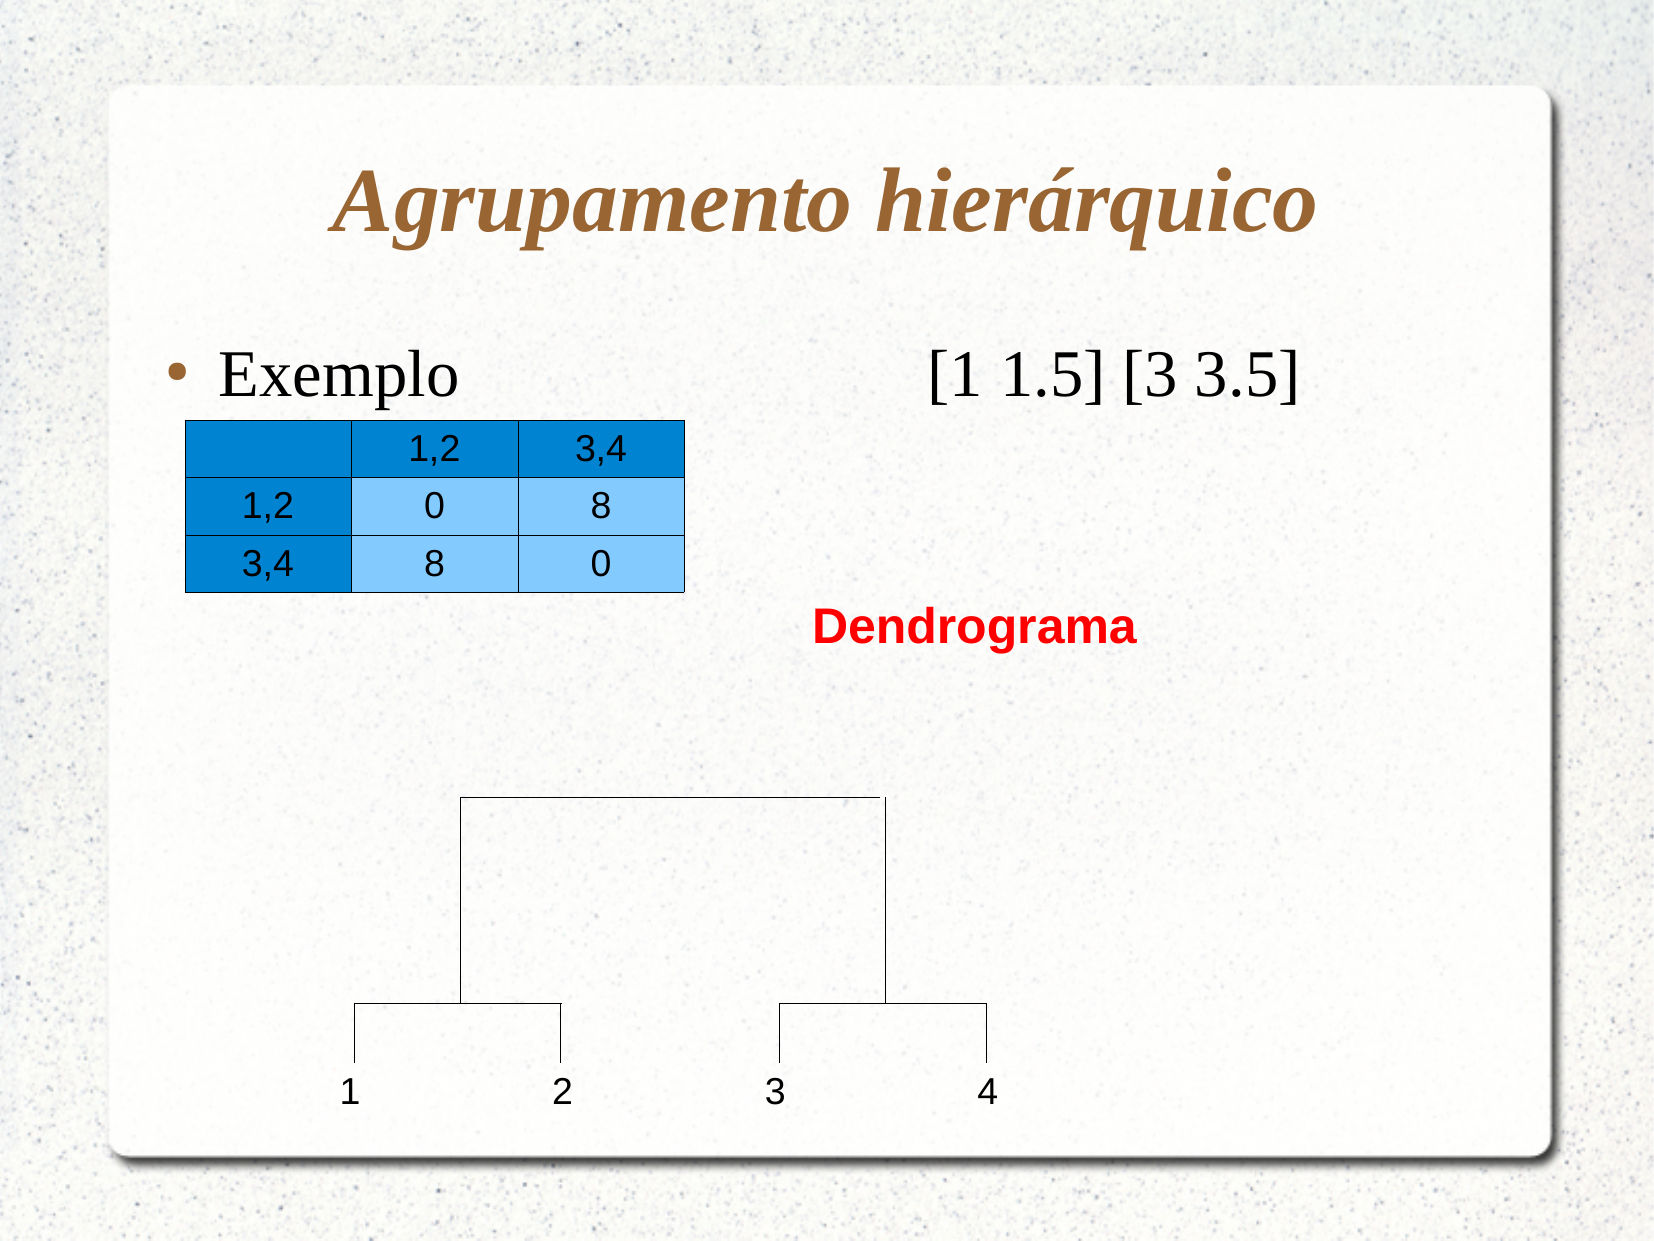

# Agrupamento hierárquico
Exemplo [1 1.5] [3 3.5]
| | 1,2 | 3,4 |
| --- | --- | --- |
| 1,2 | 0 | 8 |
| 3,4 | 8 | 0 |
Dendrograma
3
4
1
2